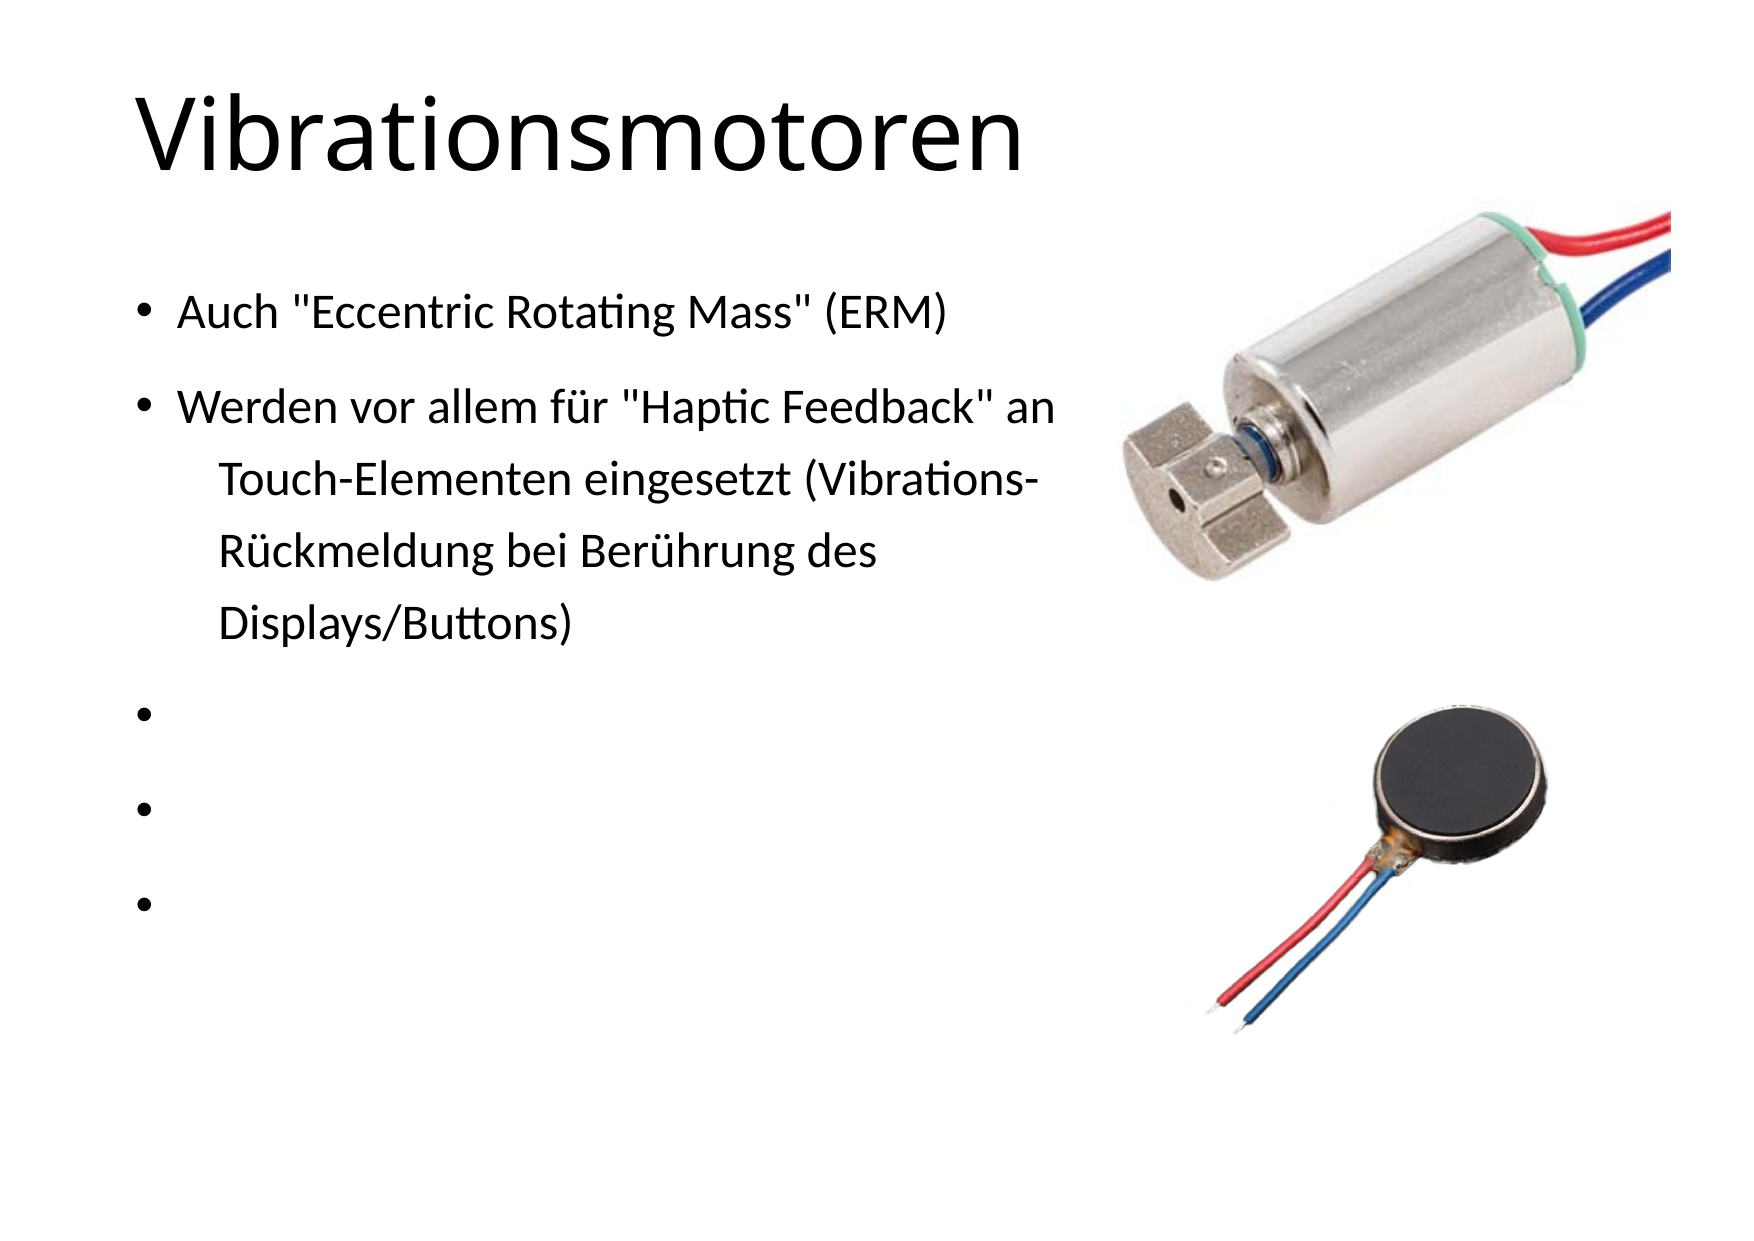

# Vibrationsmotoren
Auch "Eccentric Rotating Mass" (ERM)
Werden vor allem für "Haptic Feedback" an Touch-Elementen eingesetzt (Vibrations-Rückmeldung bei Berührung des Displays/Buttons)